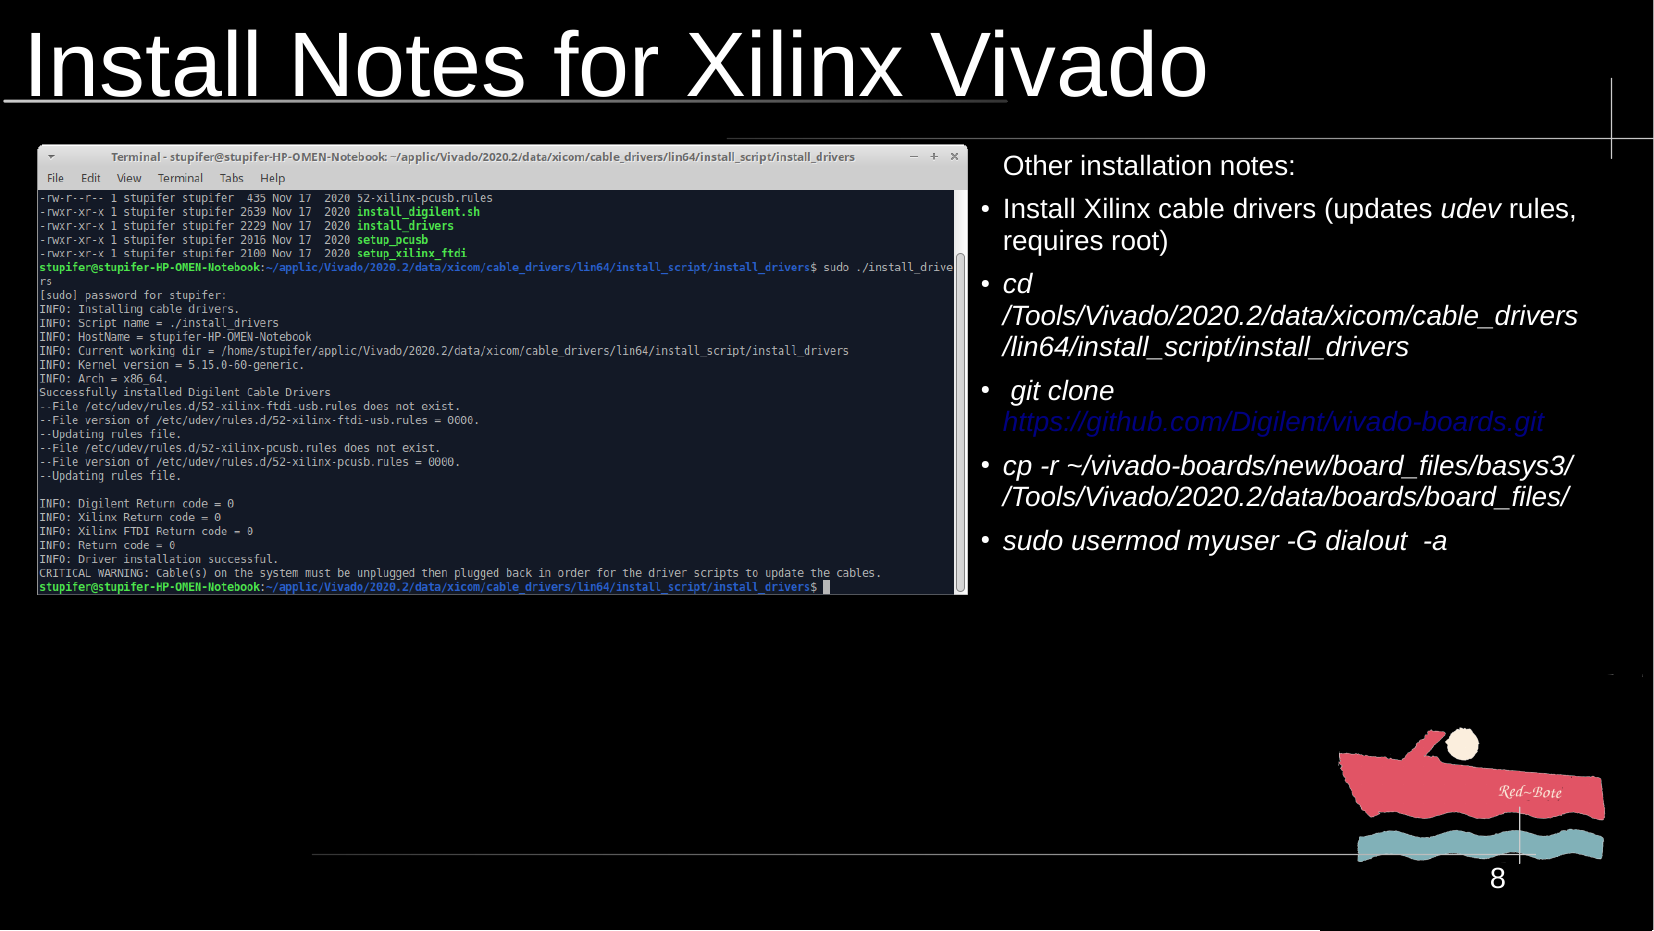

# Install Notes for Xilinx Vivado
Other installation notes:
Install Xilinx cable drivers (updates udev rules, requires root)
cd /Tools/Vivado/2020.2/data/xicom/cable_drivers/lin64/install_script/install_drivers
 git clone https://github.com/Digilent/vivado-boards.git
cp -r ~/vivado-boards/new/board_files/basys3/ /Tools/Vivado/2020.2/data/boards/board_files/
sudo usermod myuser -G dialout -a
8